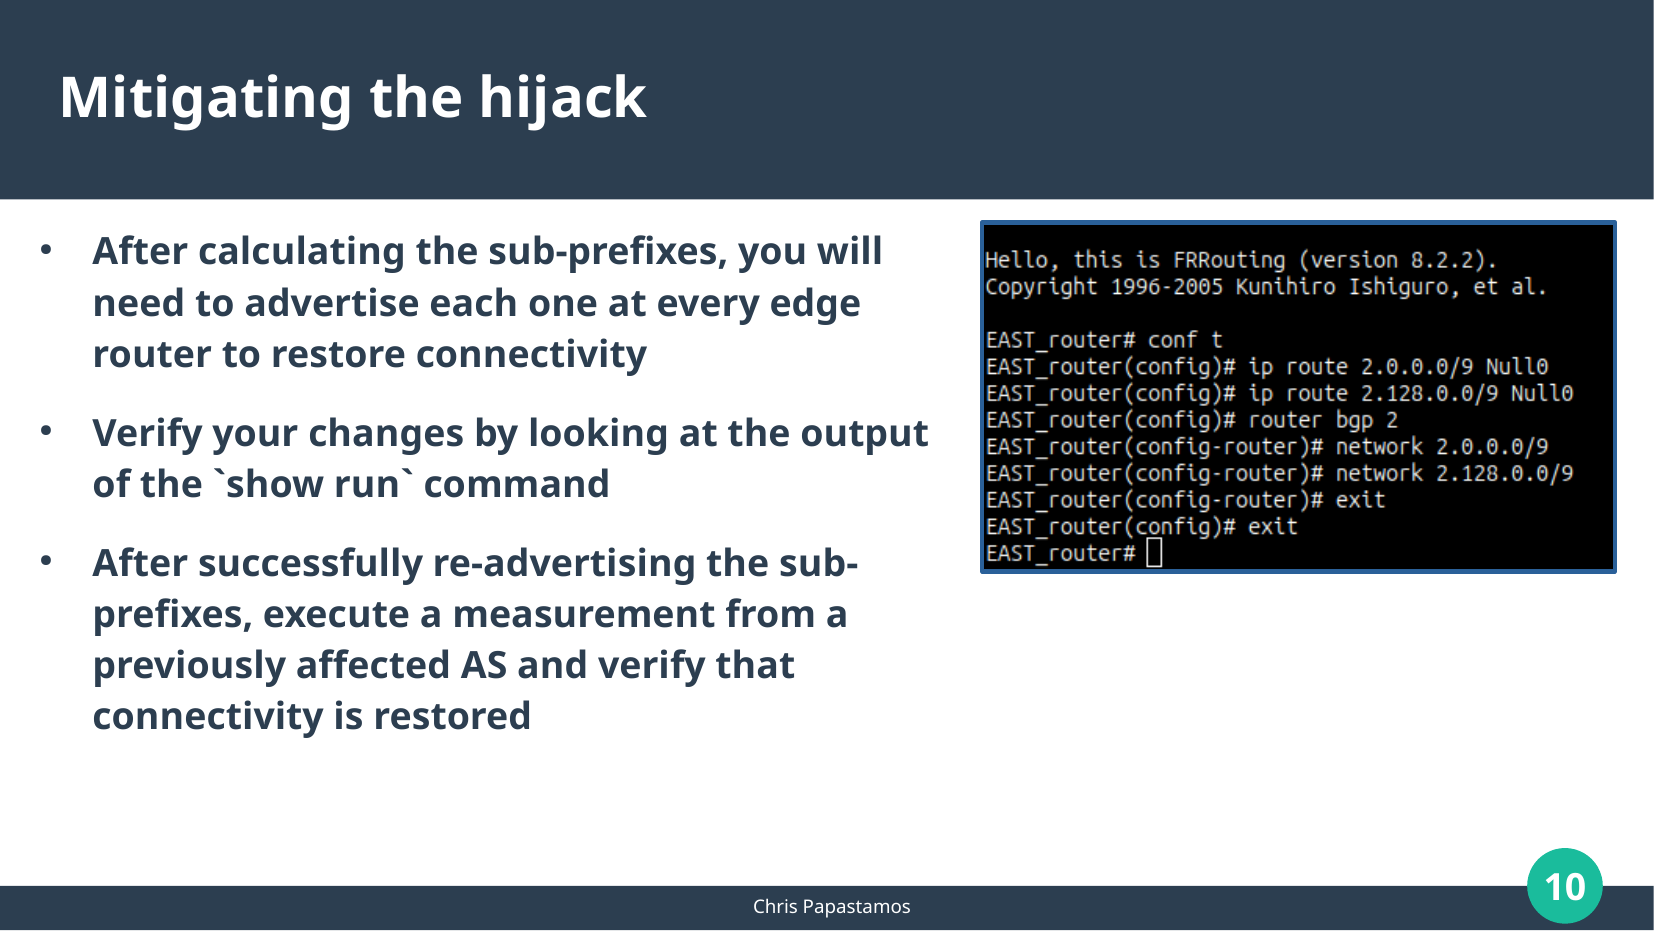

# Mitigating the hijack
After calculating the sub-prefixes, you will need to advertise each one at every edge router to restore connectivity
Verify your changes by looking at the output of the `show run` command
After successfully re-advertising the sub-prefixes, execute a measurement from a previously affected AS and verify that connectivity is restored
Chris Papastamos